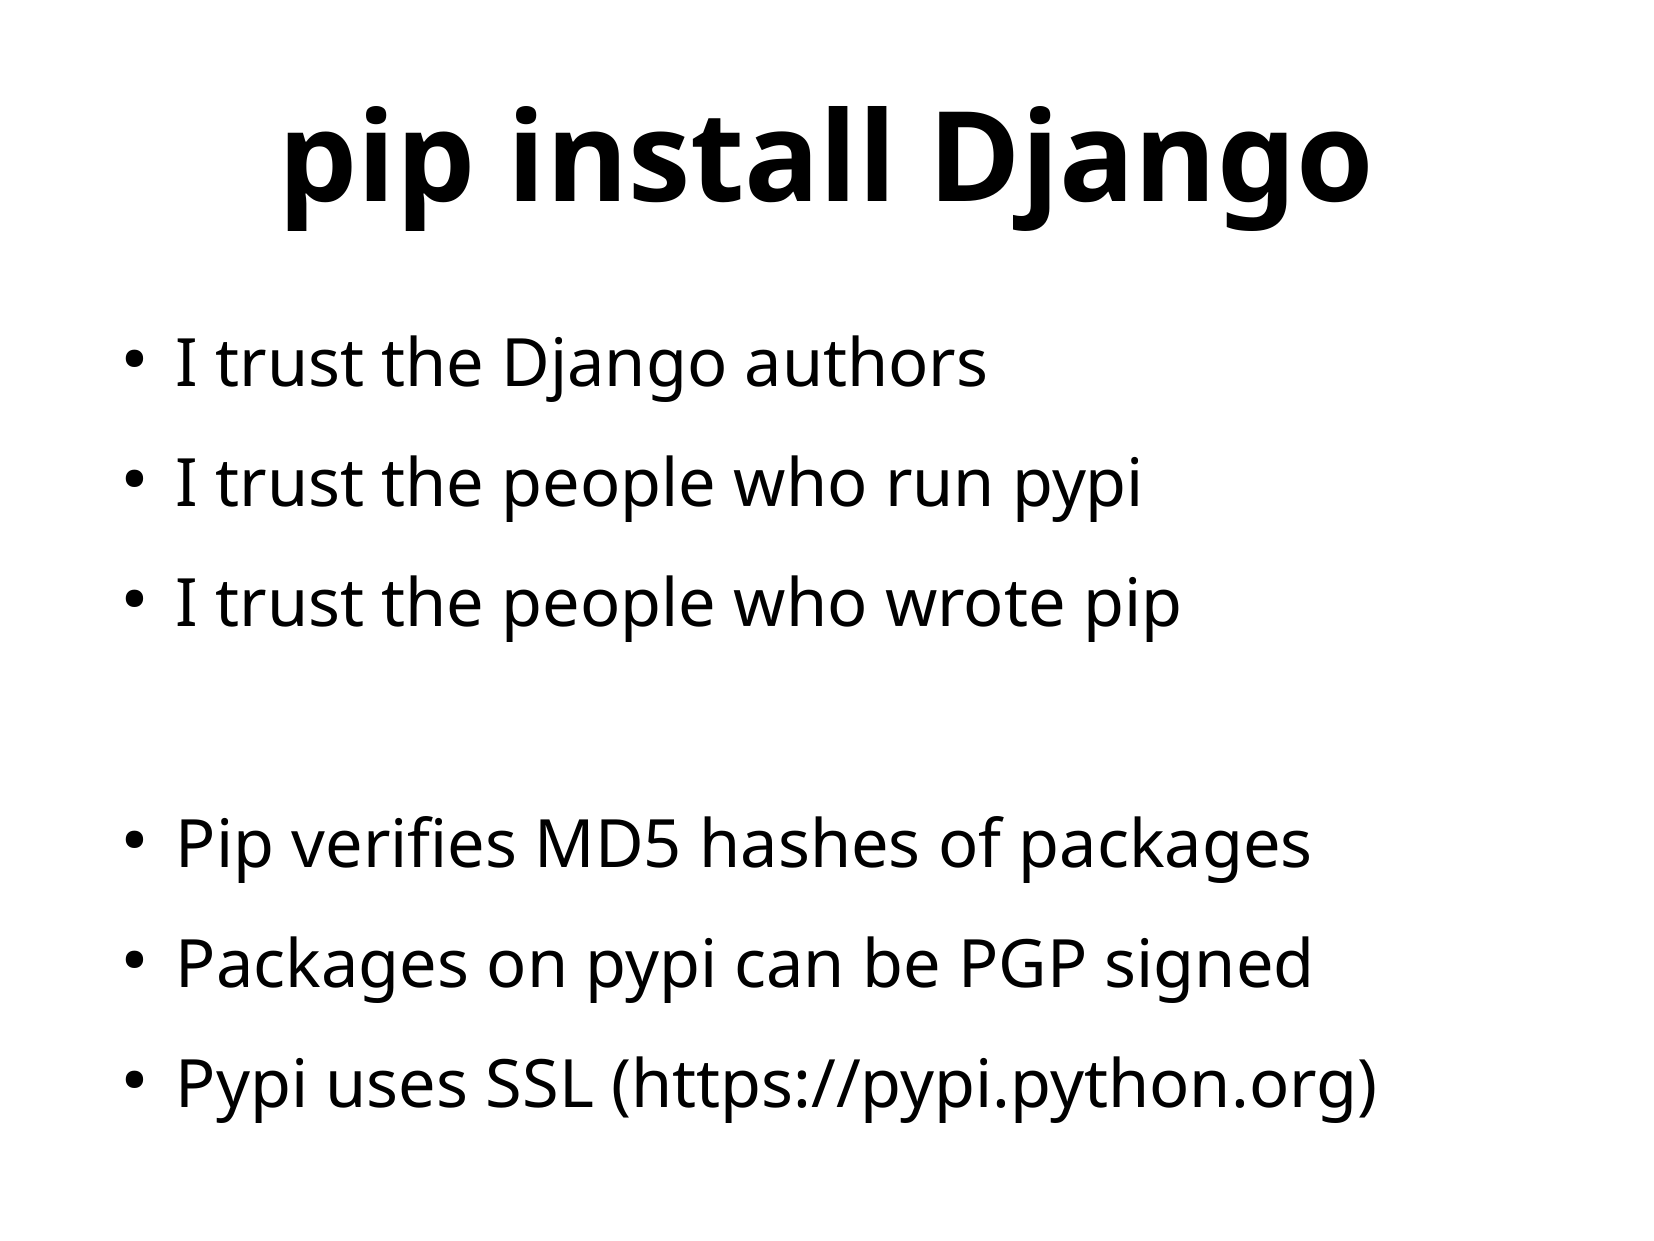

# pip install Django
I trust the Django authors
I trust the people who run pypi
I trust the people who wrote pip
Pip verifies MD5 hashes of packages
Packages on pypi can be PGP signed
Pypi uses SSL (https://pypi.python.org)